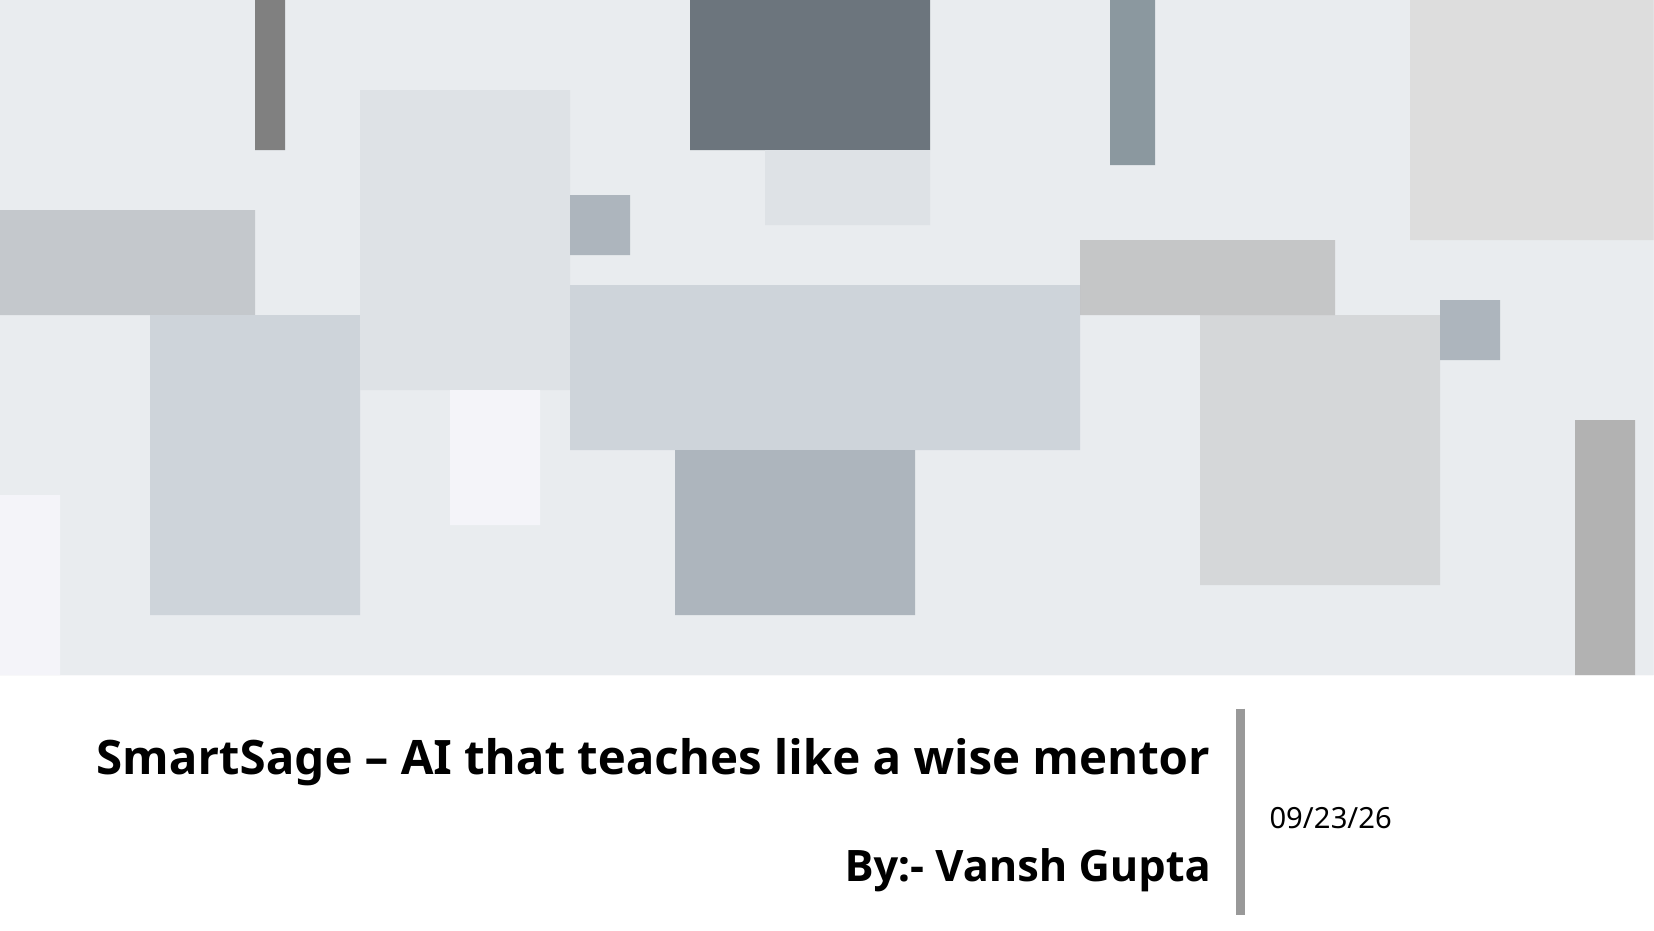

# SmartSage – AI that teaches like a wise mentor
By:- Vansh Gupta